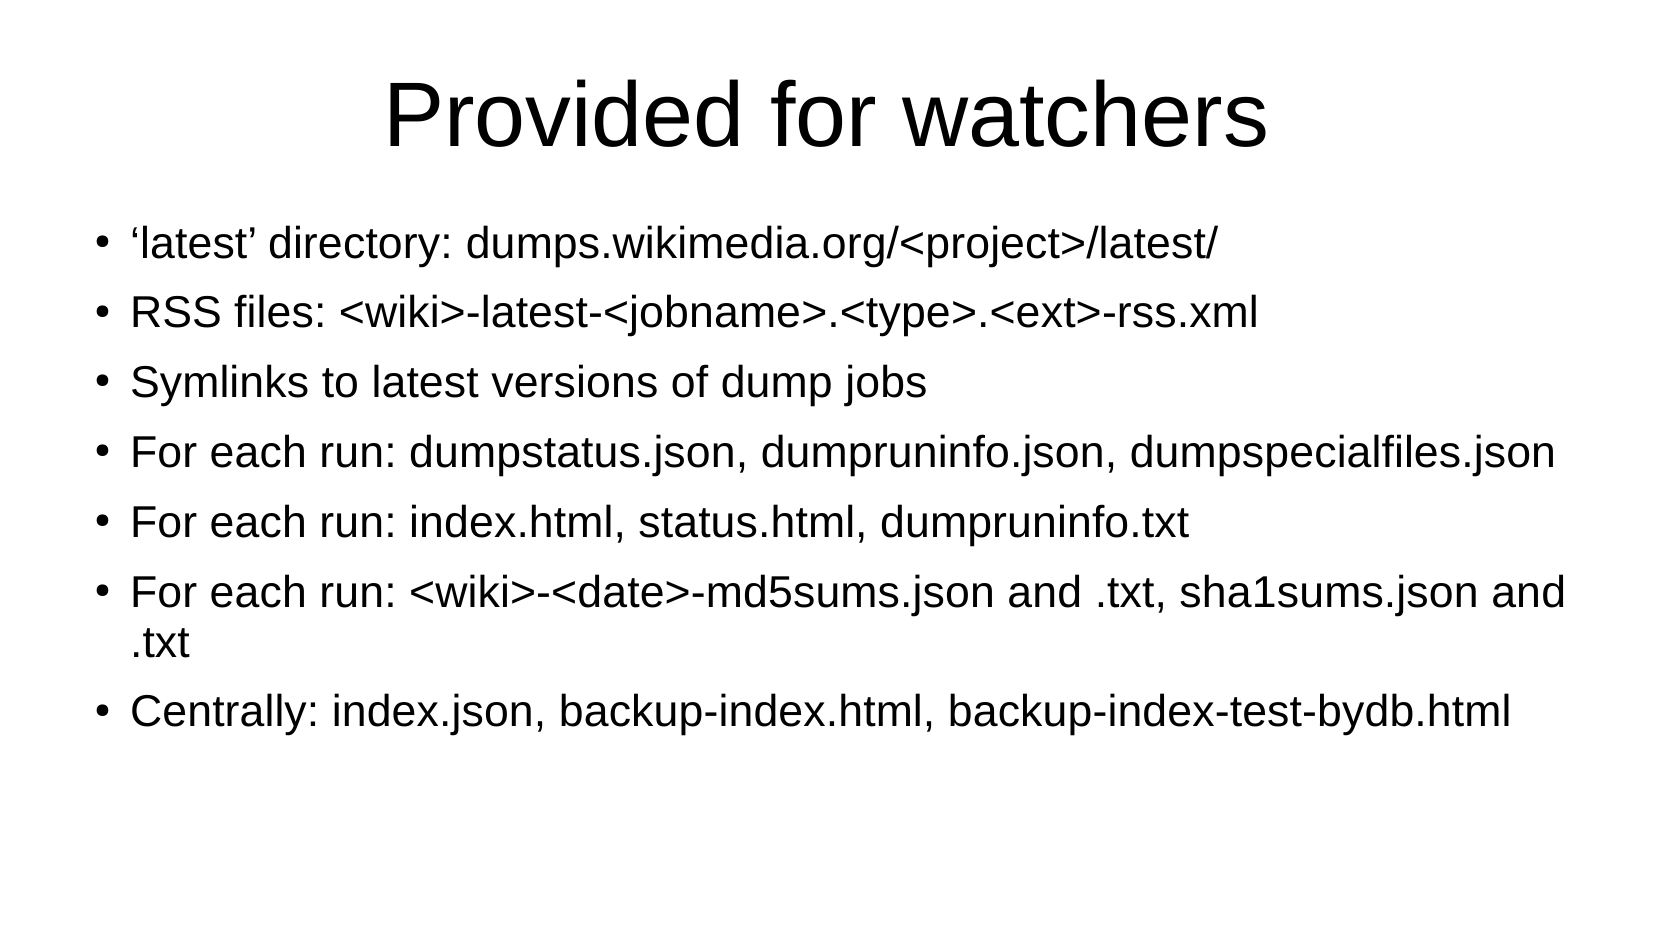

# Provided for watchers
‘latest’ directory: dumps.wikimedia.org/<project>/latest/
RSS files: <wiki>-latest-<jobname>.<type>.<ext>-rss.xml
Symlinks to latest versions of dump jobs
For each run: dumpstatus.json, dumpruninfo.json, dumpspecialfiles.json
For each run: index.html, status.html, dumpruninfo.txt
For each run: <wiki>-<date>-md5sums.json and .txt, sha1sums.json and .txt
Centrally: index.json, backup-index.html, backup-index-test-bydb.html